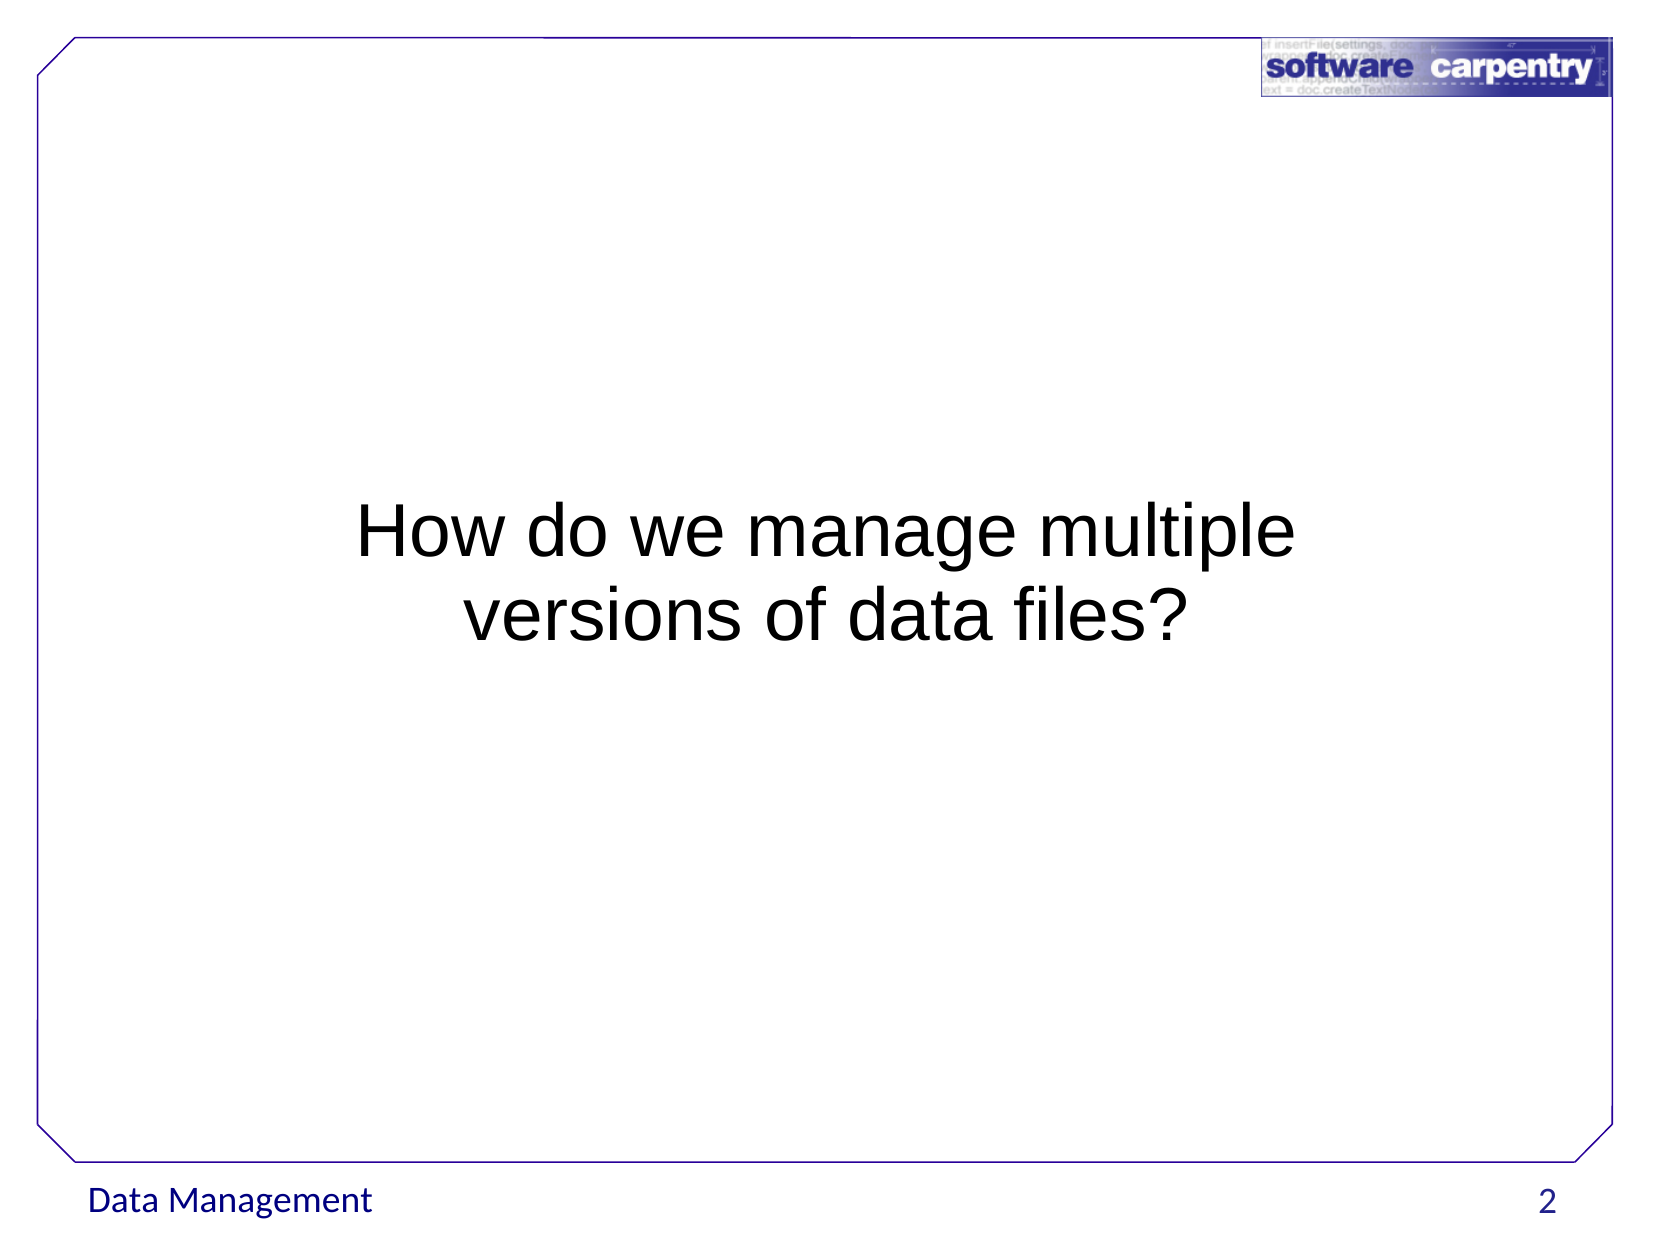

How do we manage multiple versions of data files?